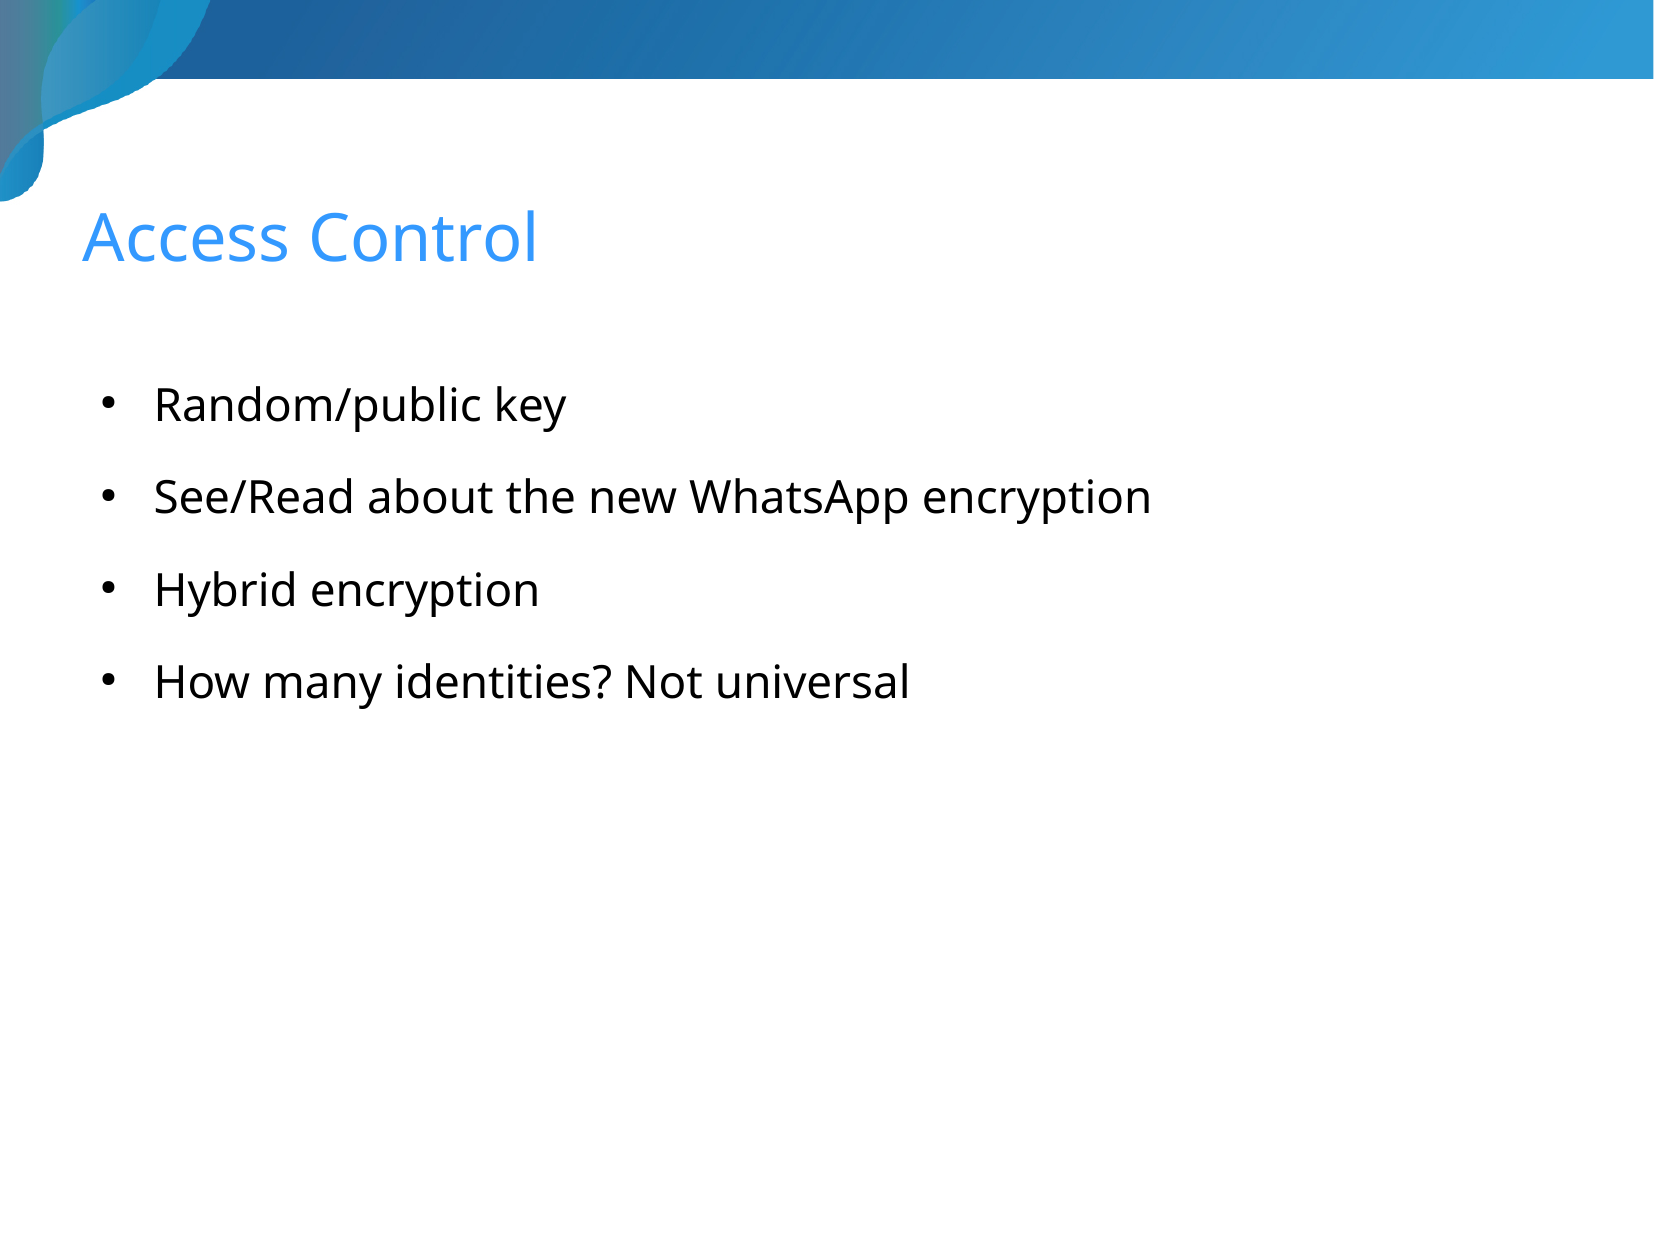

# Access Control
Random/public key
See/Read about the new WhatsApp encryption
Hybrid encryption
How many identities? Not universal